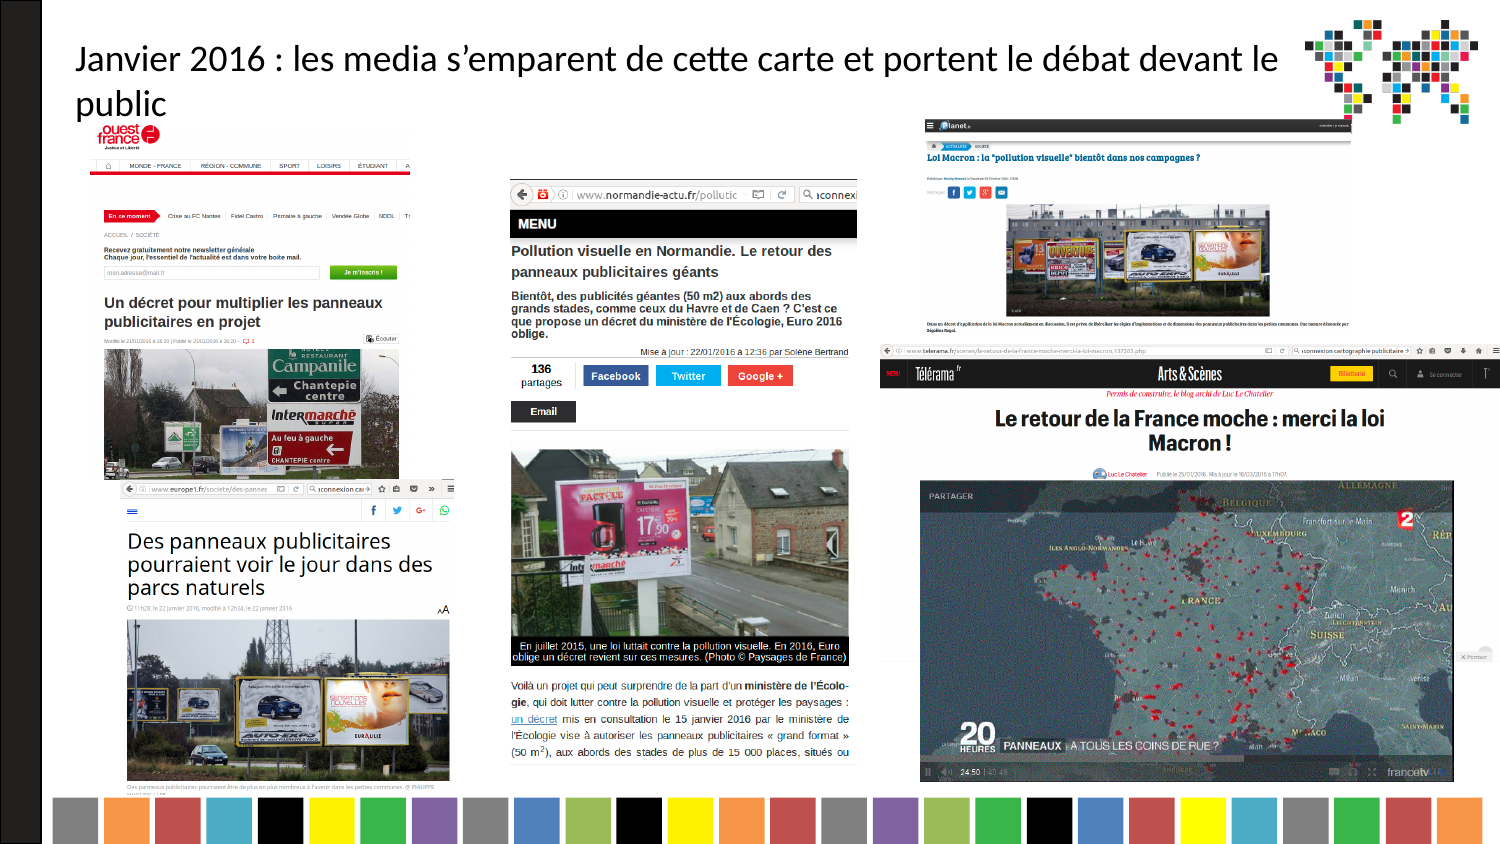

Janvier 2016 : les media s’emparent de cette carte et portent le débat devant le public